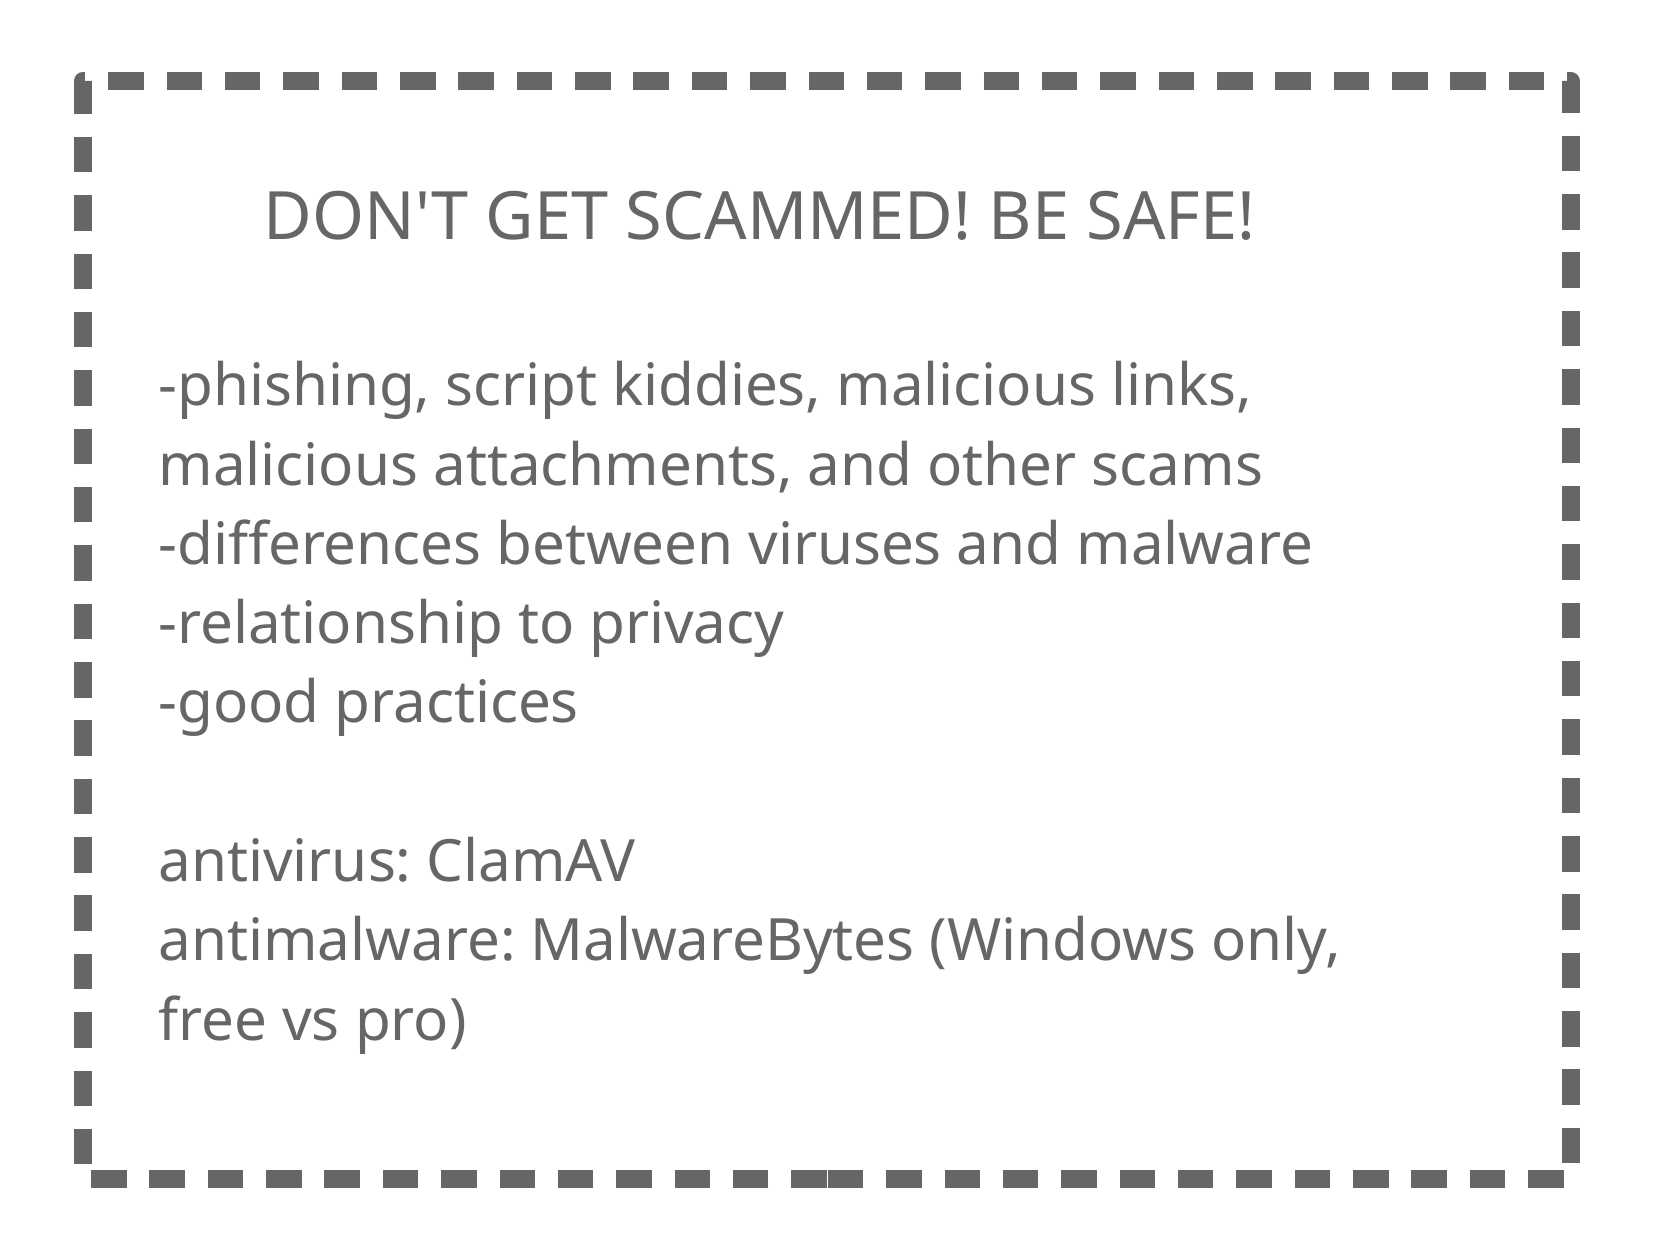

#
DON'T GET SCAMMED! BE SAFE!
-phishing, script kiddies, malicious links, malicious attachments, and other scams
-differences between viruses and malware
-relationship to privacy
-good practices
antivirus: ClamAV
antimalware: MalwareBytes (Windows only, free vs pro)